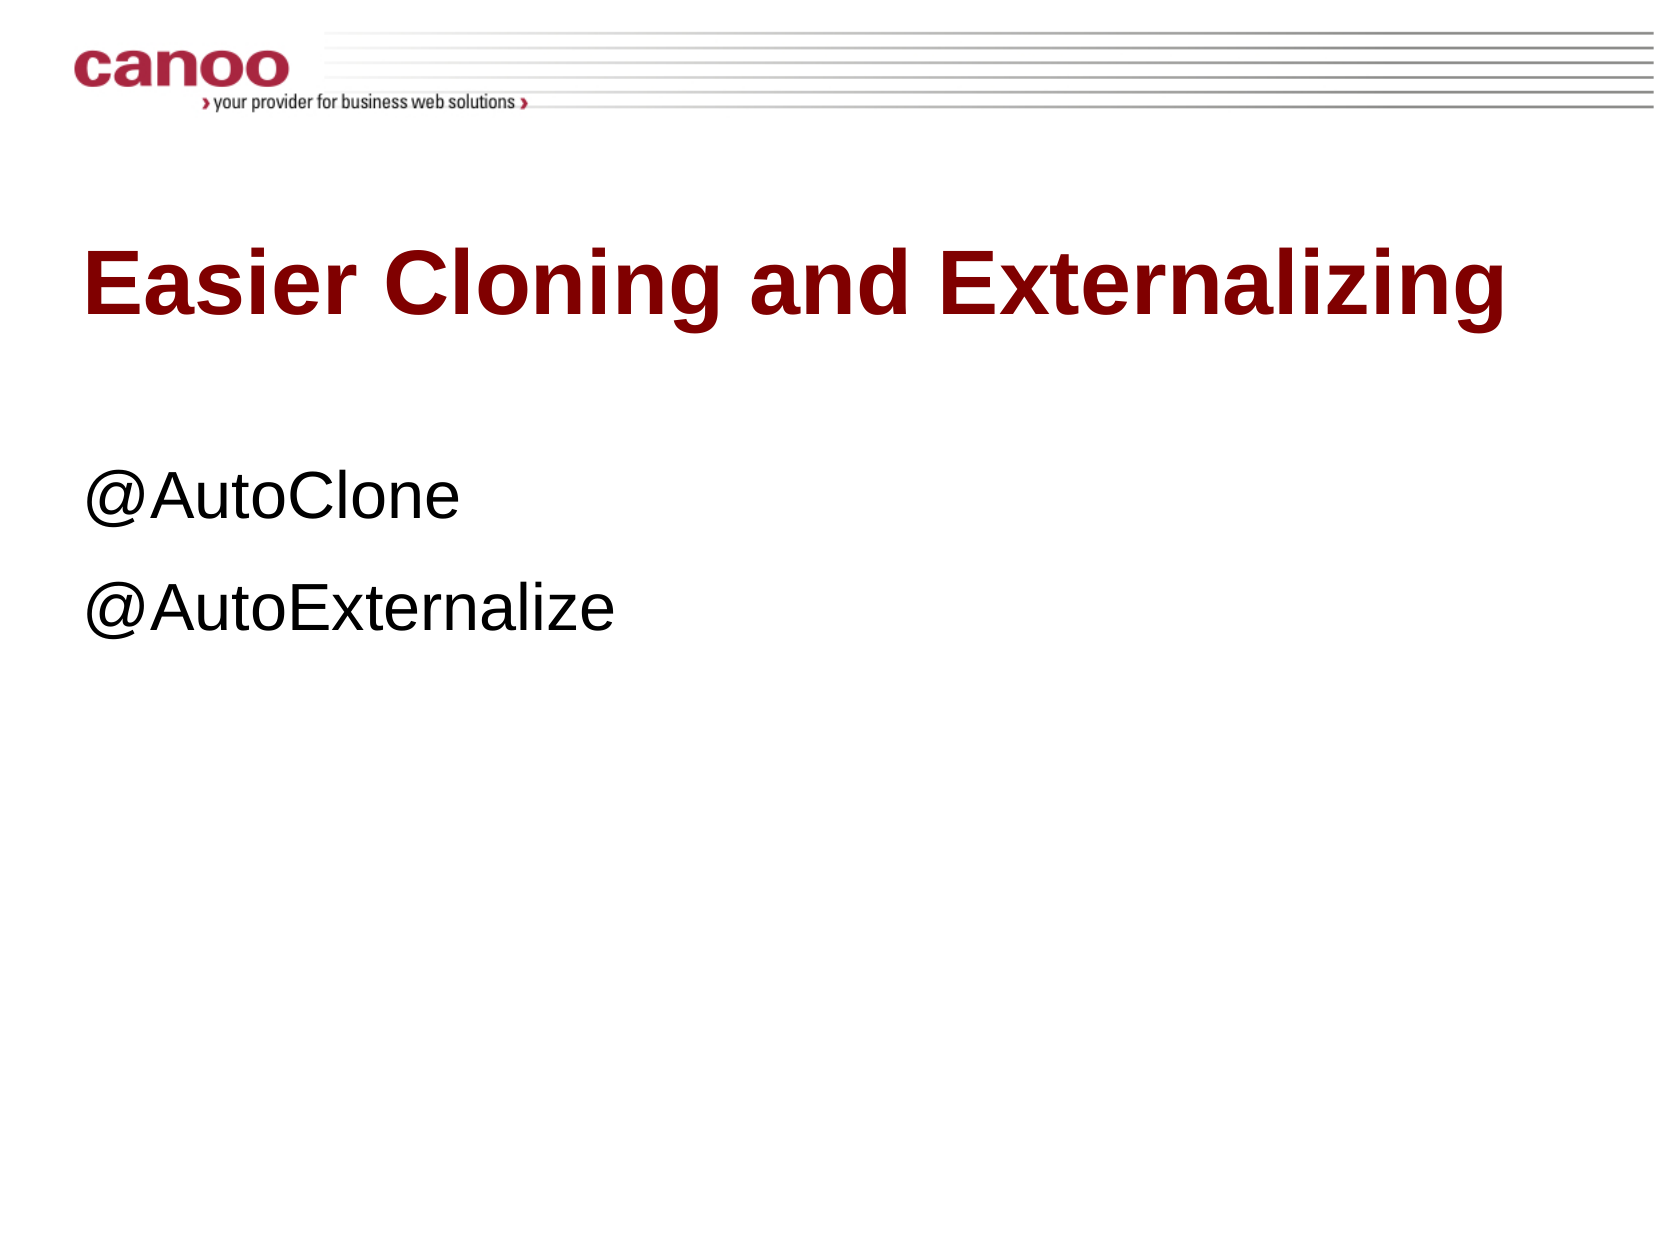

Easier Cloning and Externalizing
# @AutoClone
@AutoExternalize